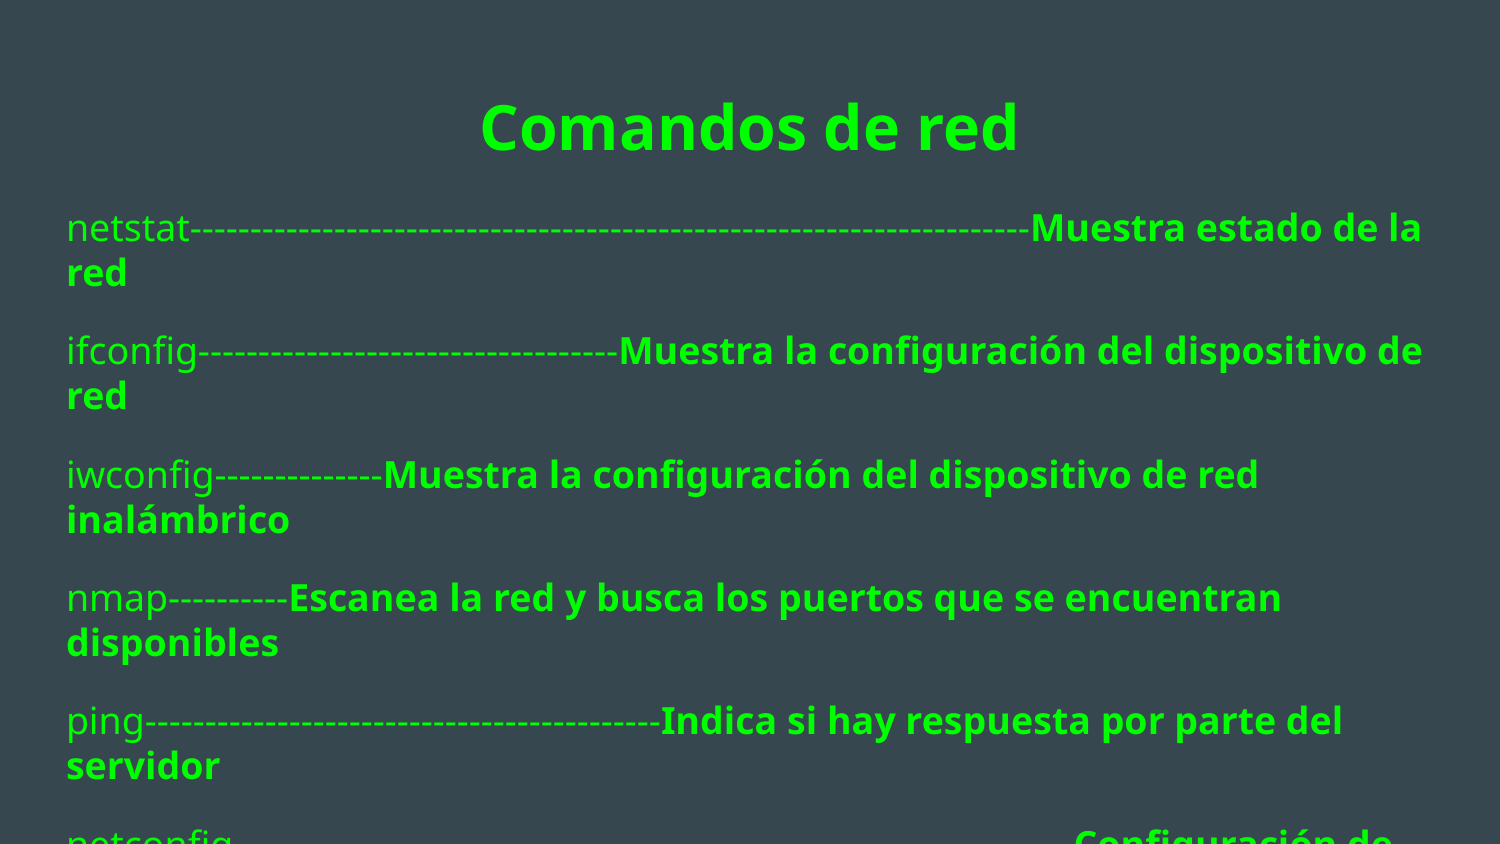

# Comandos de red
netstat----------------------------------------------------------------------Muestra estado de la red
ifconfig-----------------------------------Muestra la configuración del dispositivo de red
iwconfig--------------Muestra la configuración del dispositivo de red inalámbrico
nmap----------Escanea la red y busca los puertos que se encuentran disponibles
ping-------------------------------------------Indica si hay respuesta por parte del servidor
netconfig----------------------------------------------------------------------Configuración de la red
route -n-----------------------------------Muestra la tabla de rutas de la conexión de red